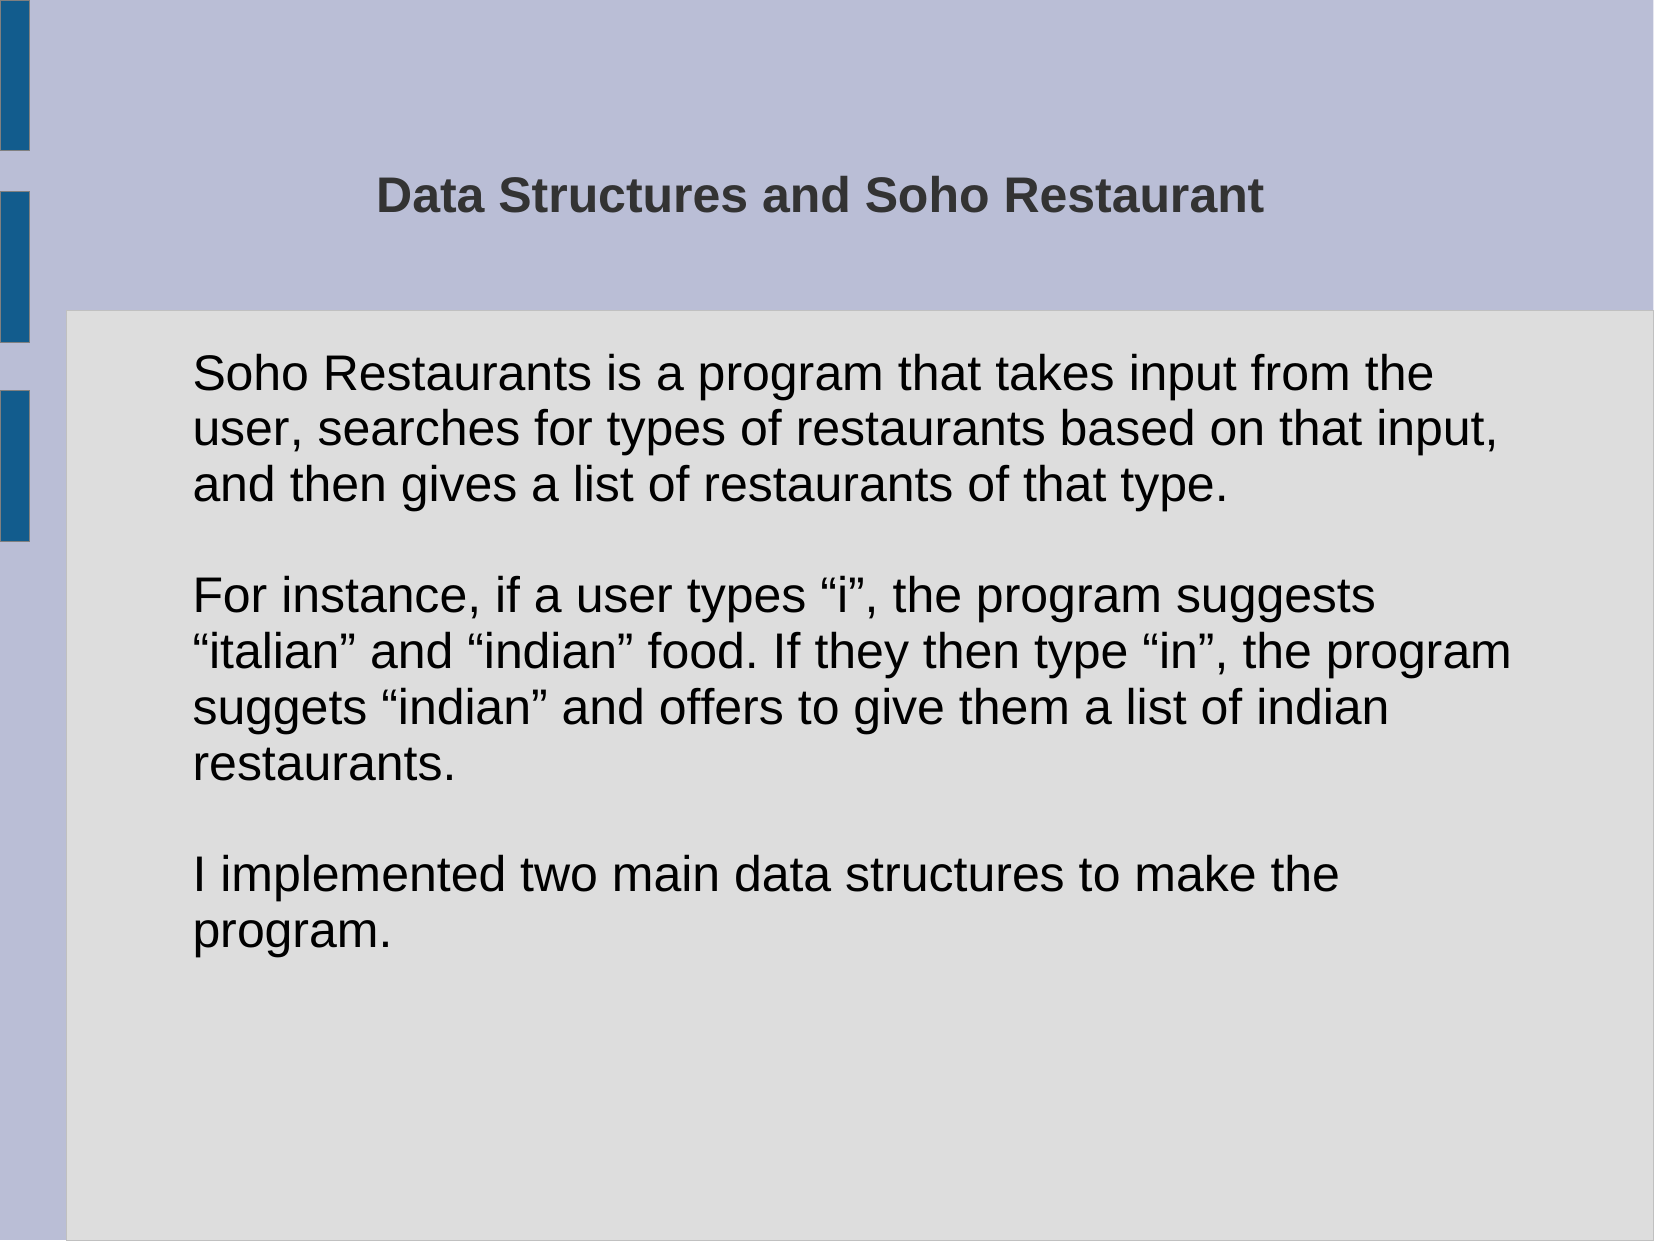

# Data Structures and Soho Restaurant
Soho Restaurants is a program that takes input from the user, searches for types of restaurants based on that input, and then gives a list of restaurants of that type.
For instance, if a user types “i”, the program suggests “italian” and “indian” food. If they then type “in”, the program suggets “indian” and offers to give them a list of indian restaurants.
I implemented two main data structures to make the program.